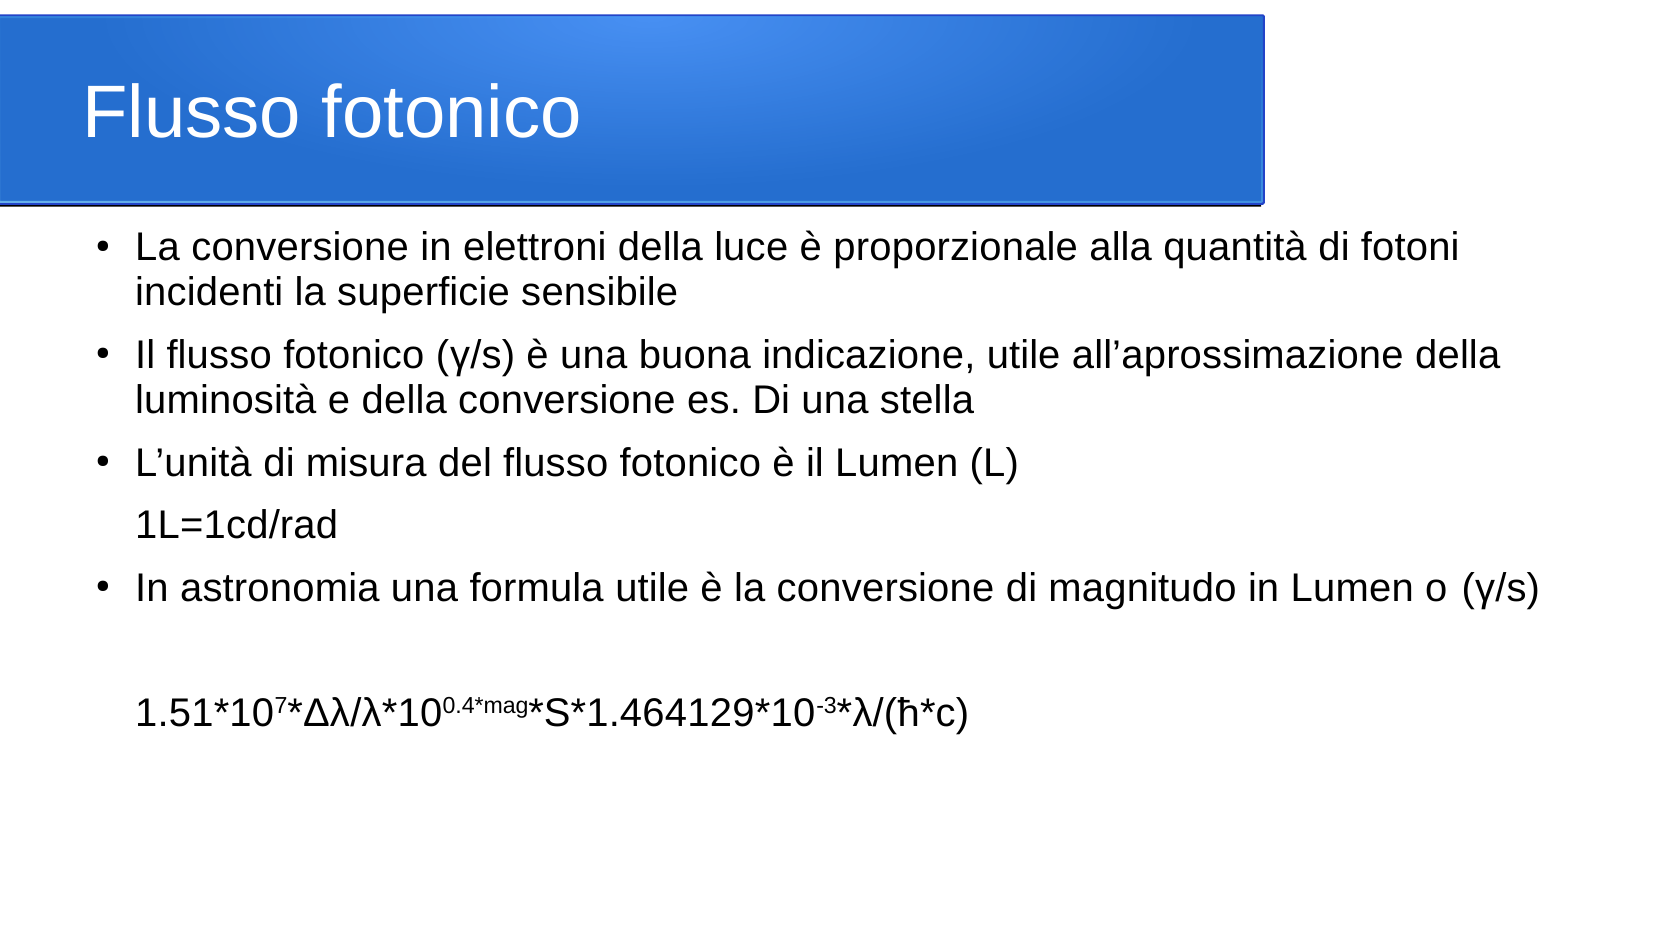

# Flusso fotonico
La conversione in elettroni della luce è proporzionale alla quantità di fotoni incidenti la superficie sensibile
Il flusso fotonico (γ/s) è una buona indicazione, utile all’aprossimazione della luminosità e della conversione es. Di una stella
L’unità di misura del flusso fotonico è il Lumen (L)
1L=1cd/rad
In astronomia una formula utile è la conversione di magnitudo in Lumen o (γ/s)
1.51*107*Δλ/λ*100.4*mag*S*1.464129*10-3*λ/(ħ*c)